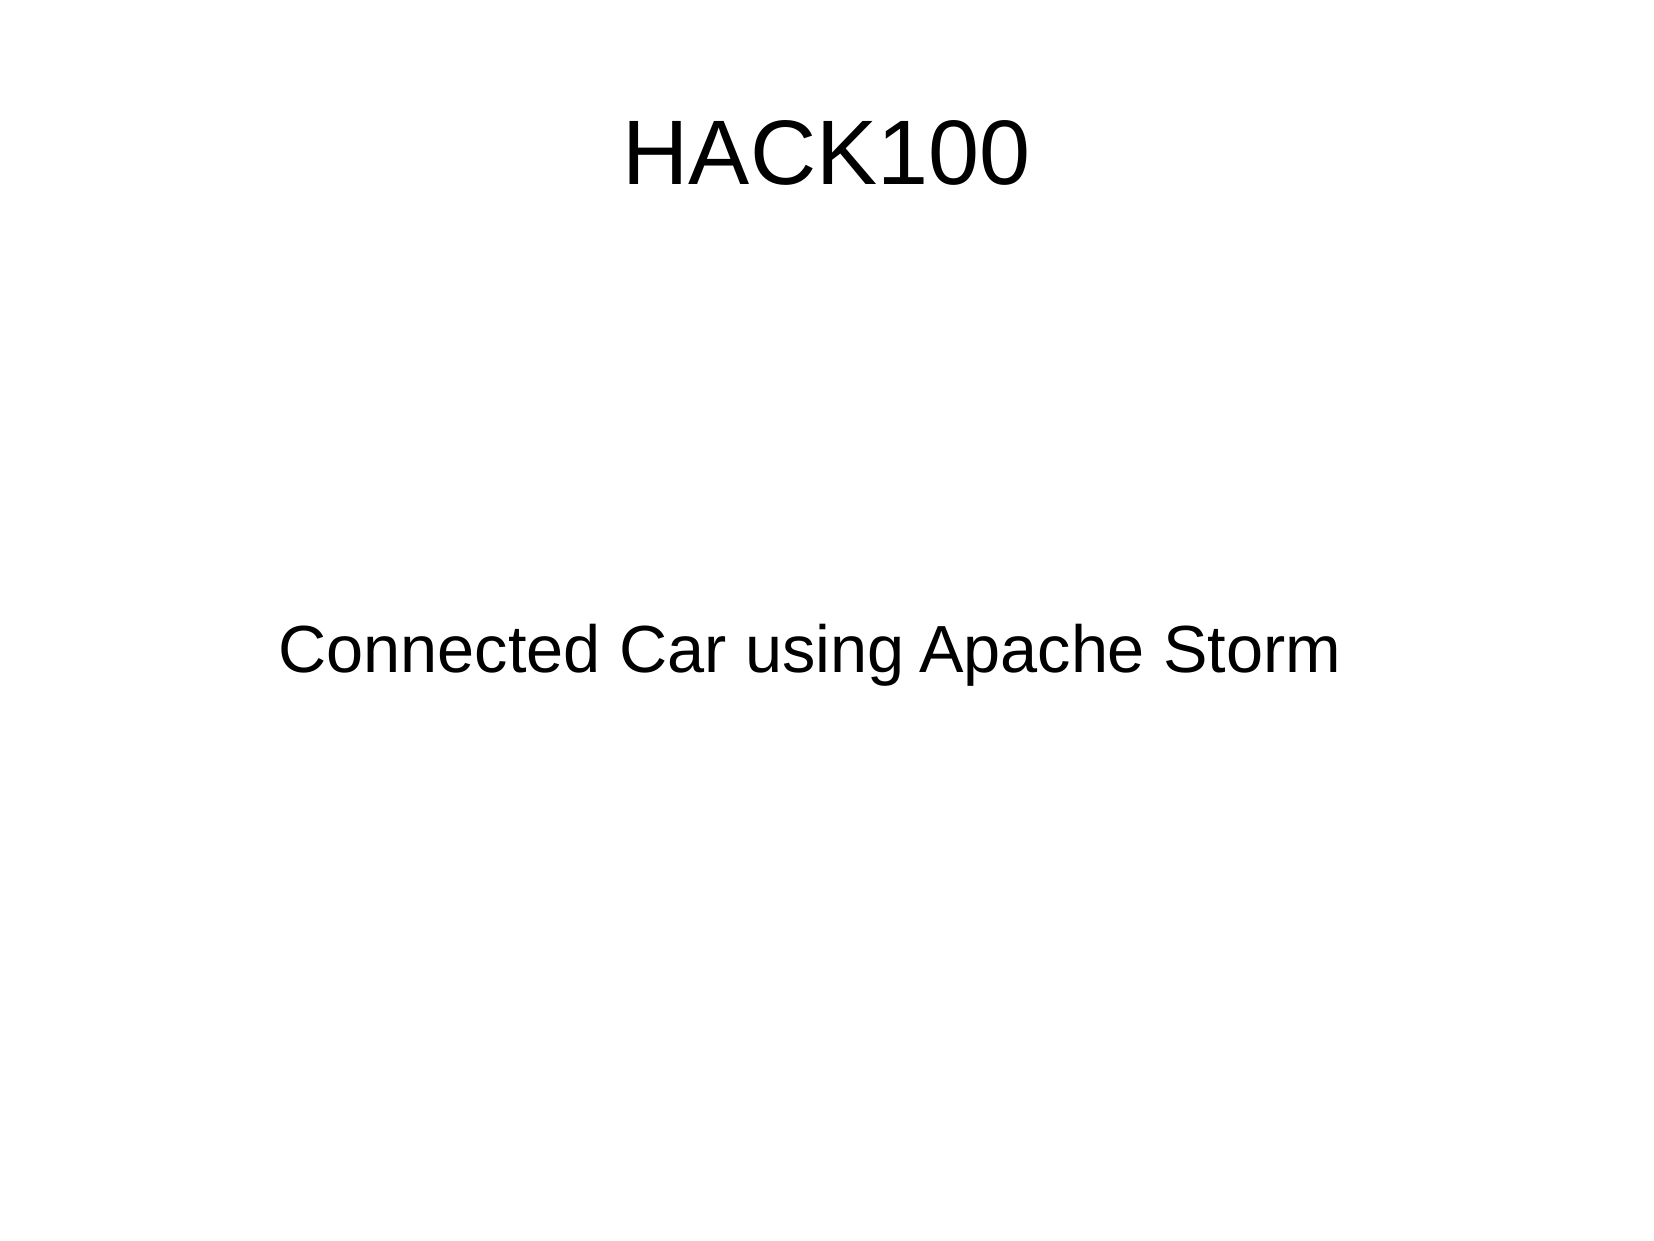

# HACK100
Connected Car using Apache Storm